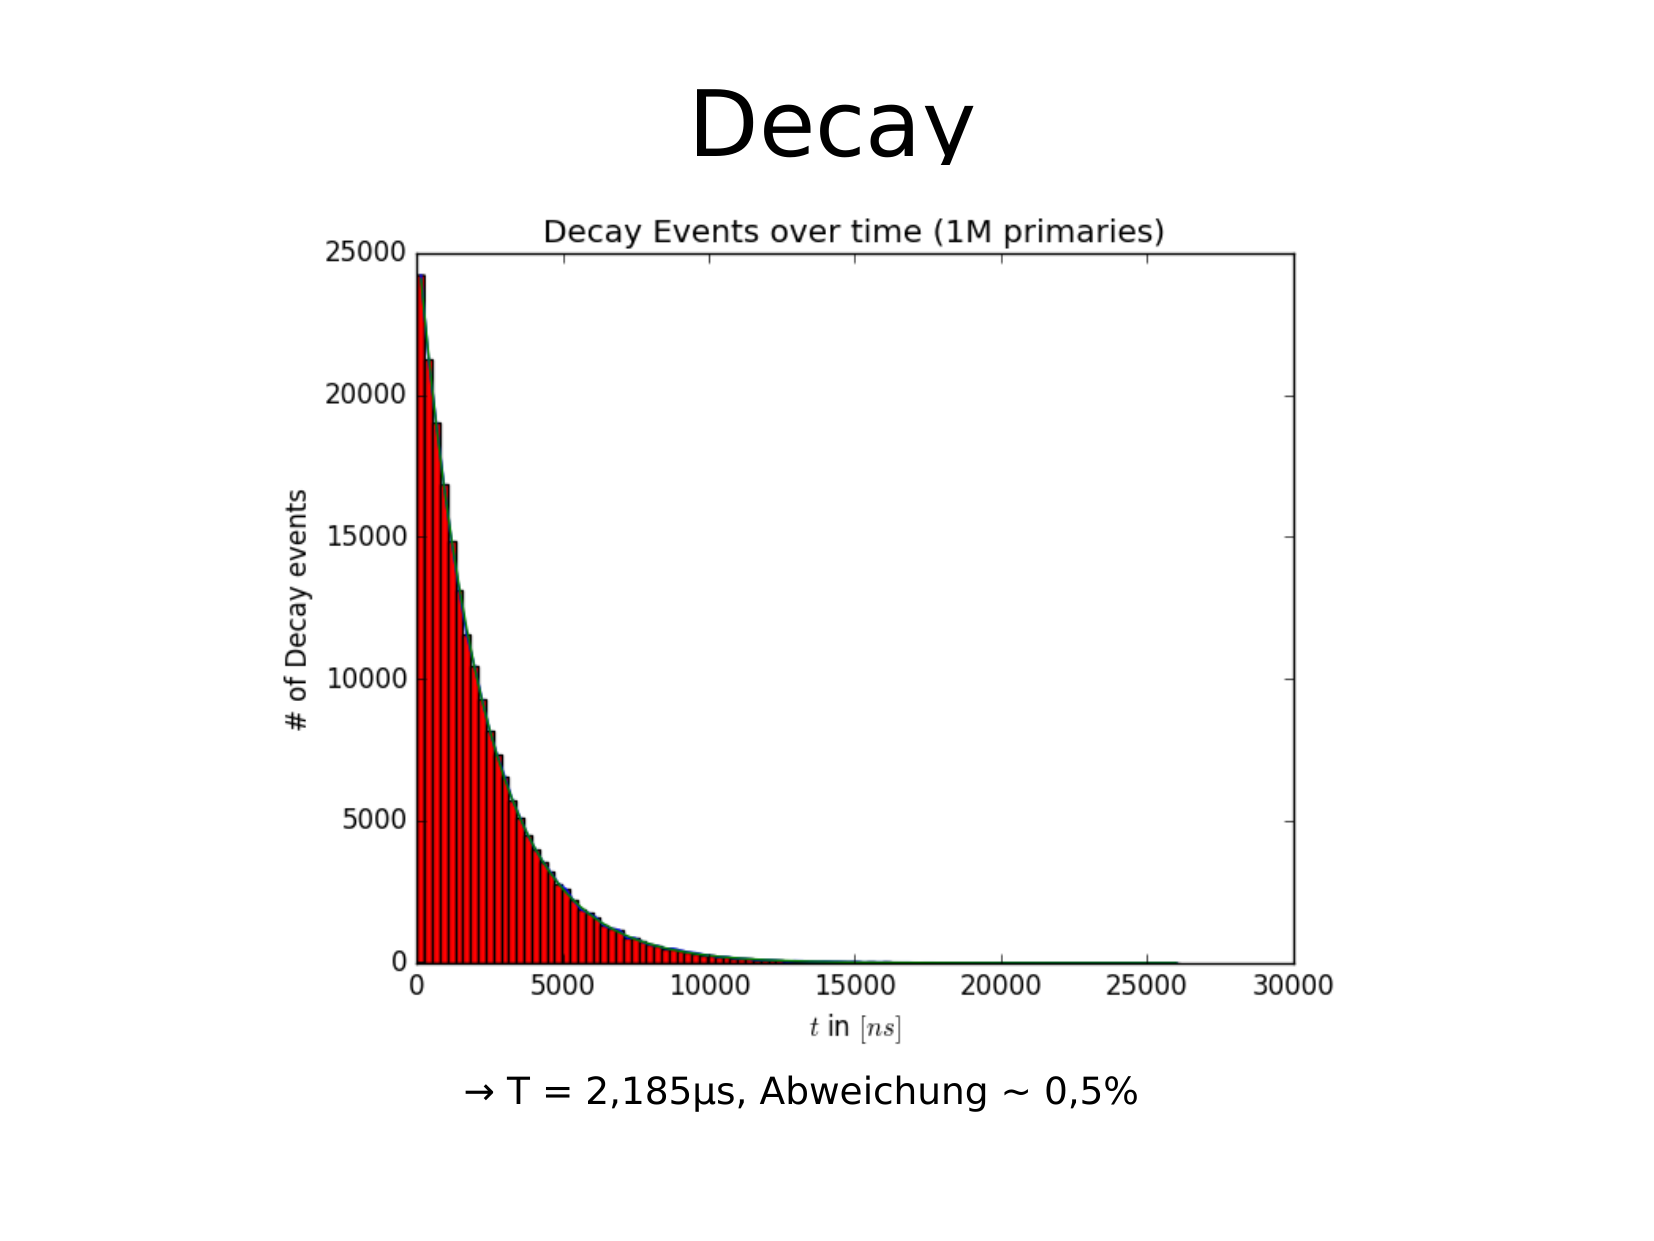

# Decay
→ T = 2,185µs, Abweichung ~ 0,5%